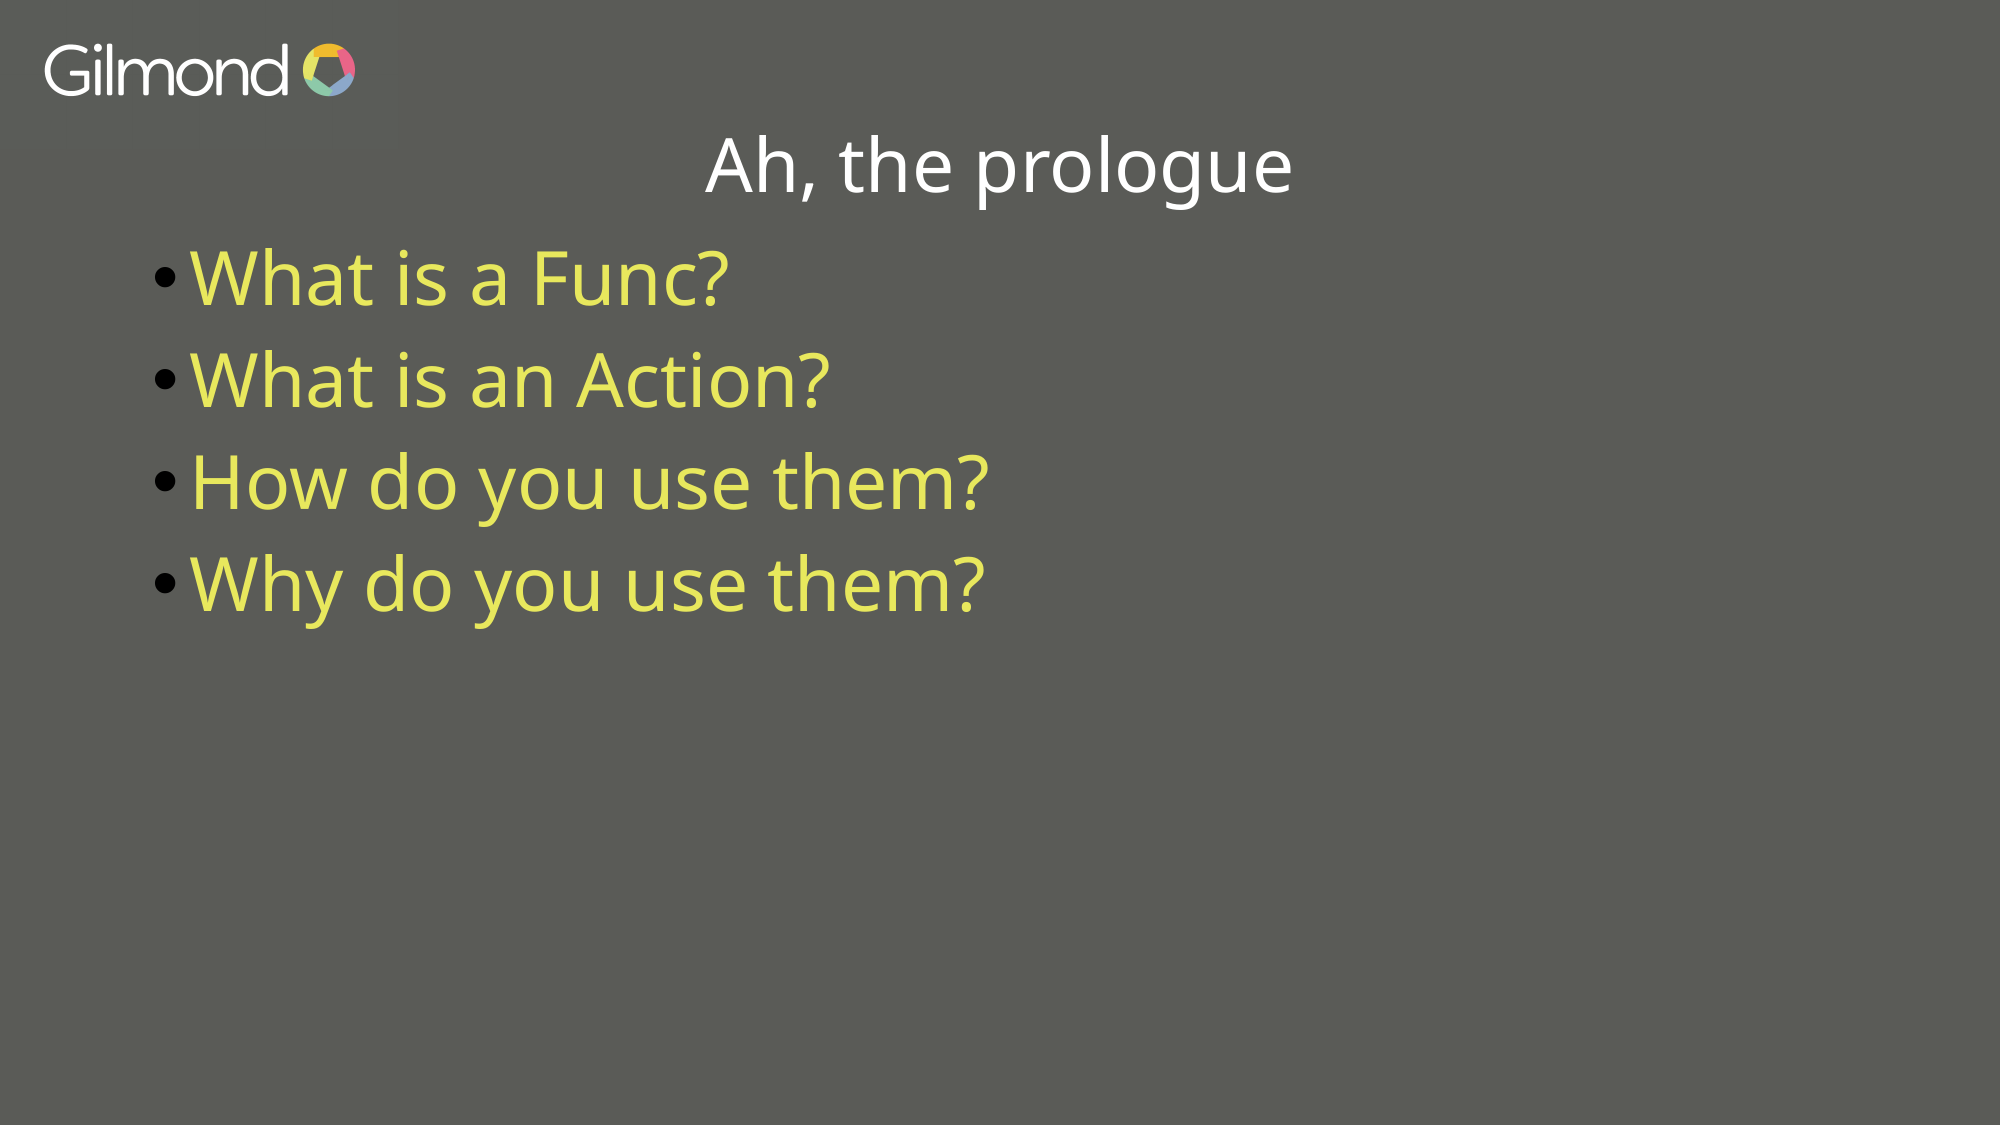

# Ah, the prologue
What is a Func?
What is an Action?
How do you use them?
Why do you use them?